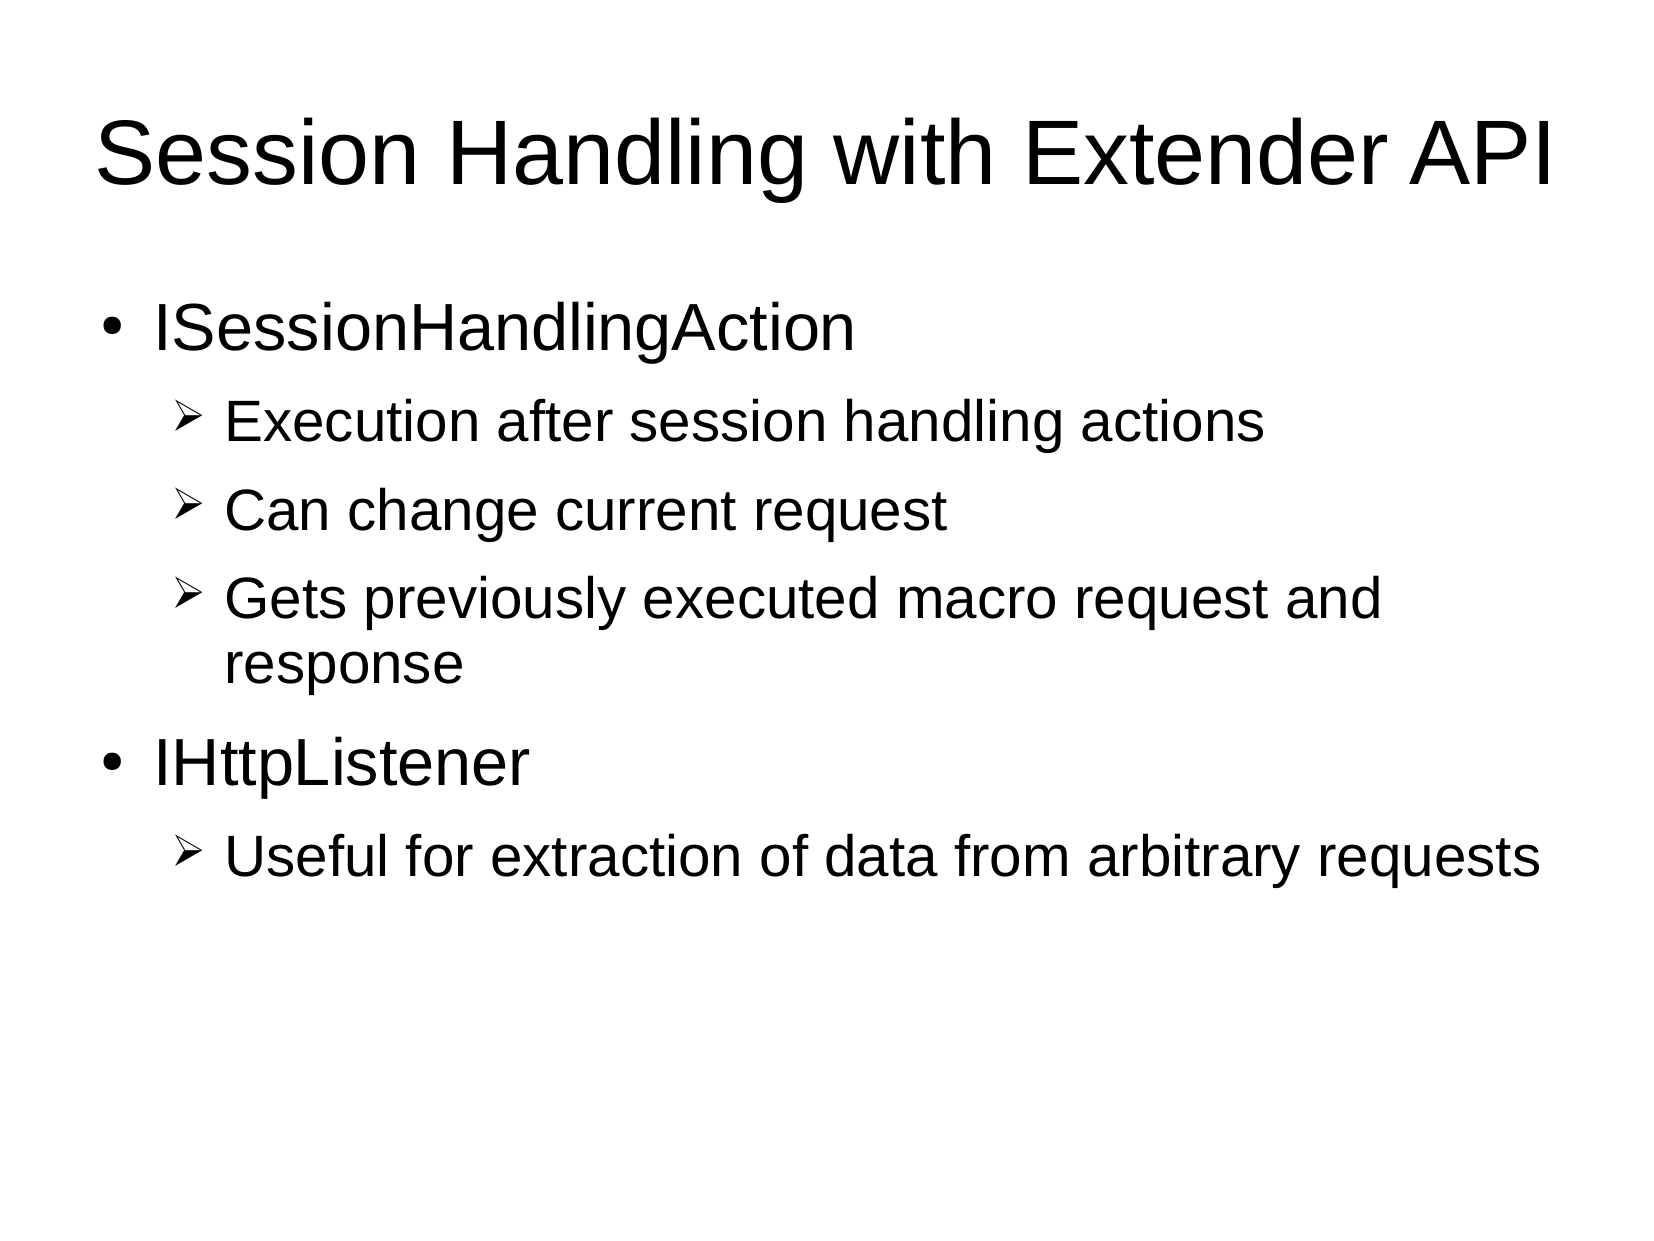

# Session Handling with Extender API
ISessionHandlingAction
Execution after session handling actions
Can change current request
Gets previously executed macro request and response
IHttpListener
Useful for extraction of data from arbitrary requests